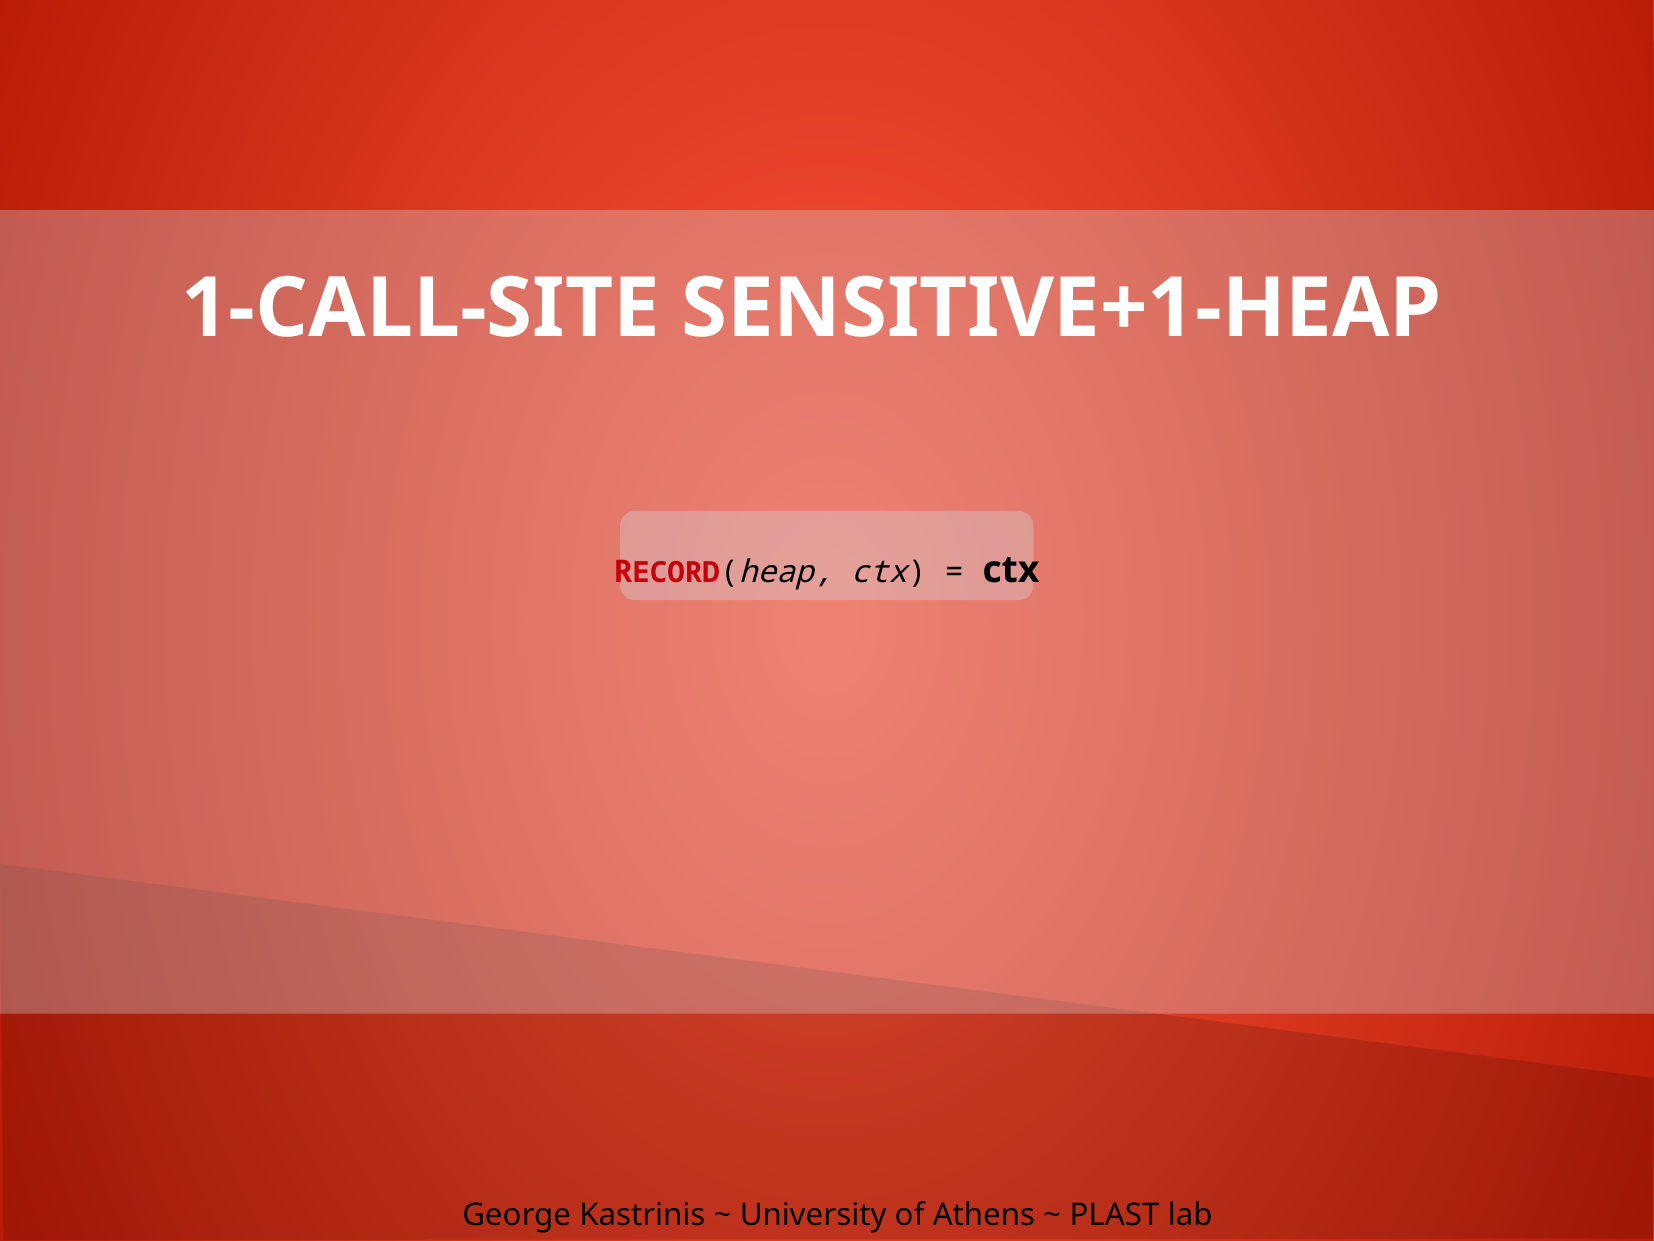

1-CALL-SITE SENSITIVE+1-HEAP
RECORD(heap, ctx) = ctx
George Kastrinis ~ University of Athens ~ PLAST lab